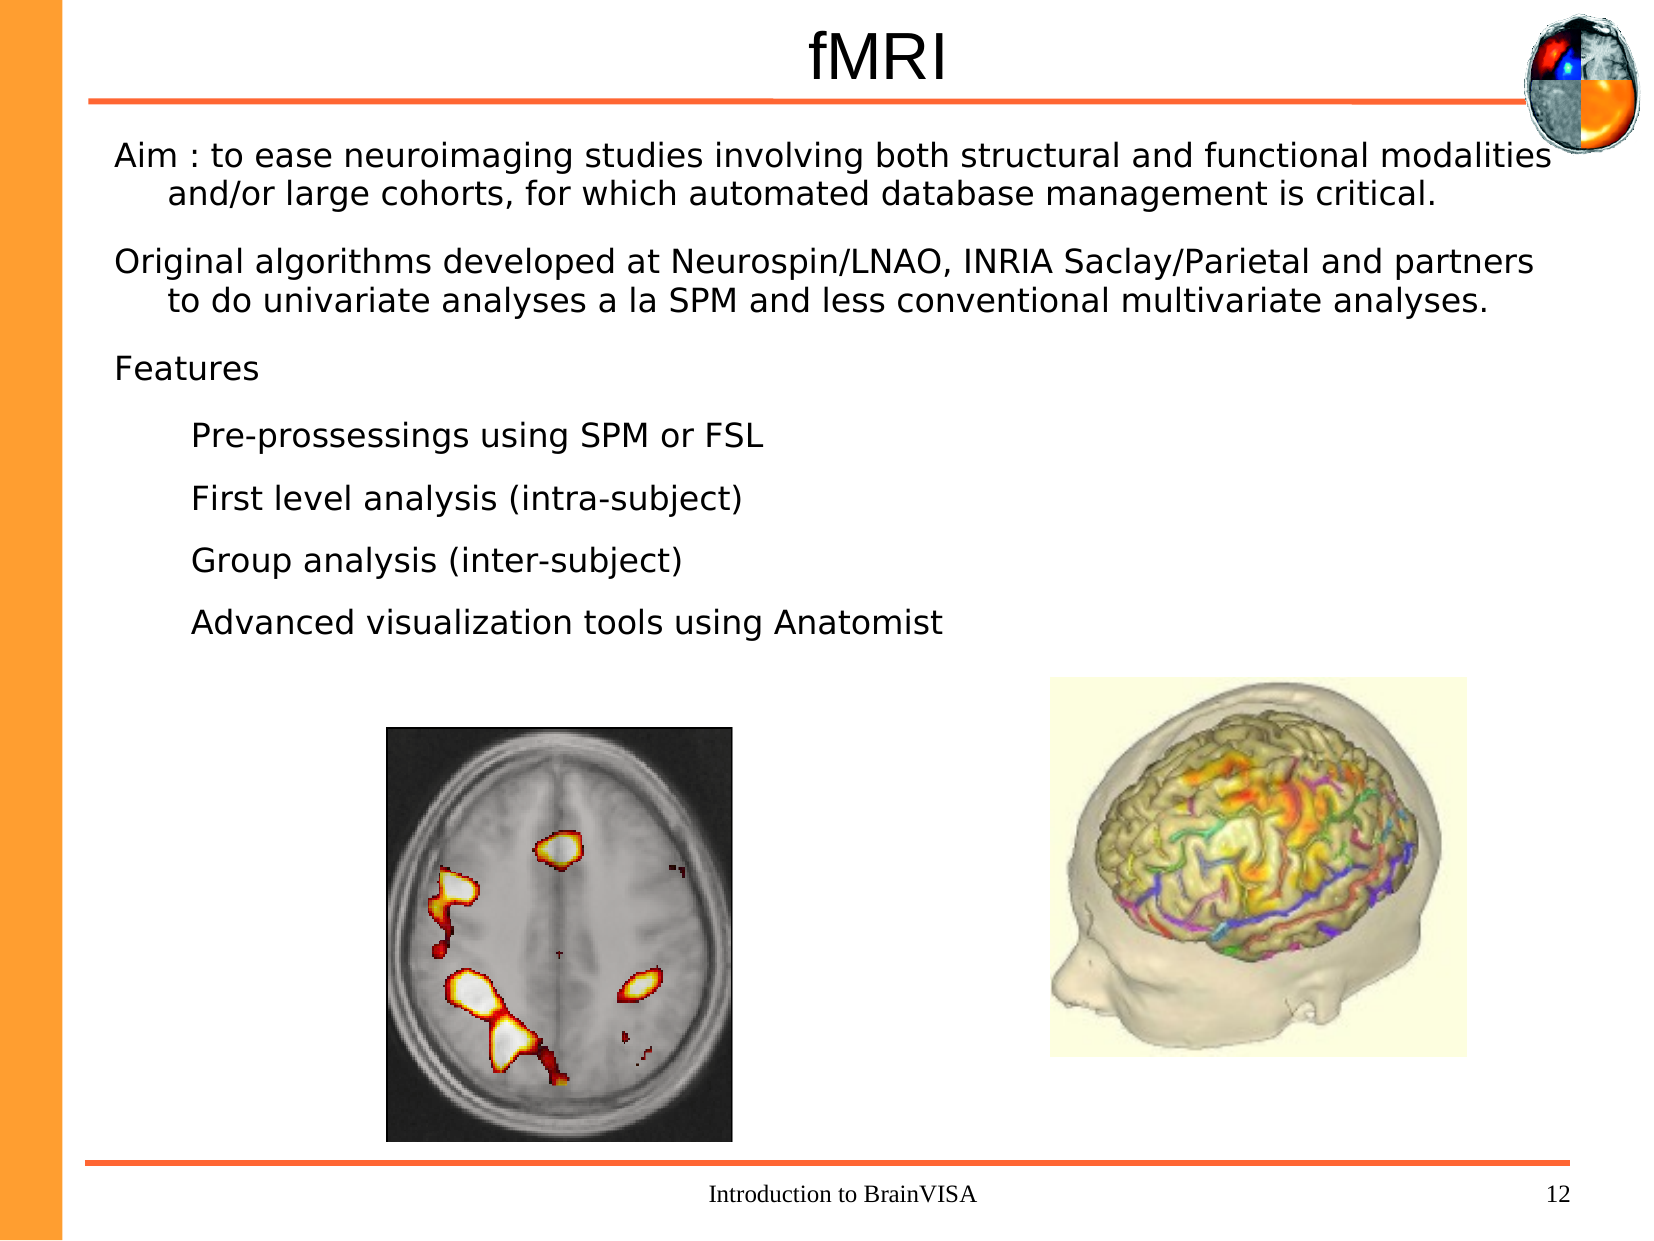

# fMRI
Aim : to ease neuroimaging studies involving both structural and functional modalities and/or large cohorts, for which automated database management is critical.
Original algorithms developed at Neurospin/LNAO, INRIA Saclay/Parietal and partners to do univariate analyses a la SPM and less conventional multivariate analyses.
Features
Pre-prossessings using SPM or FSL
First level analysis (intra-subject)
Group analysis (inter-subject)
Advanced visualization tools using Anatomist
Introduction to BrainVISA
12